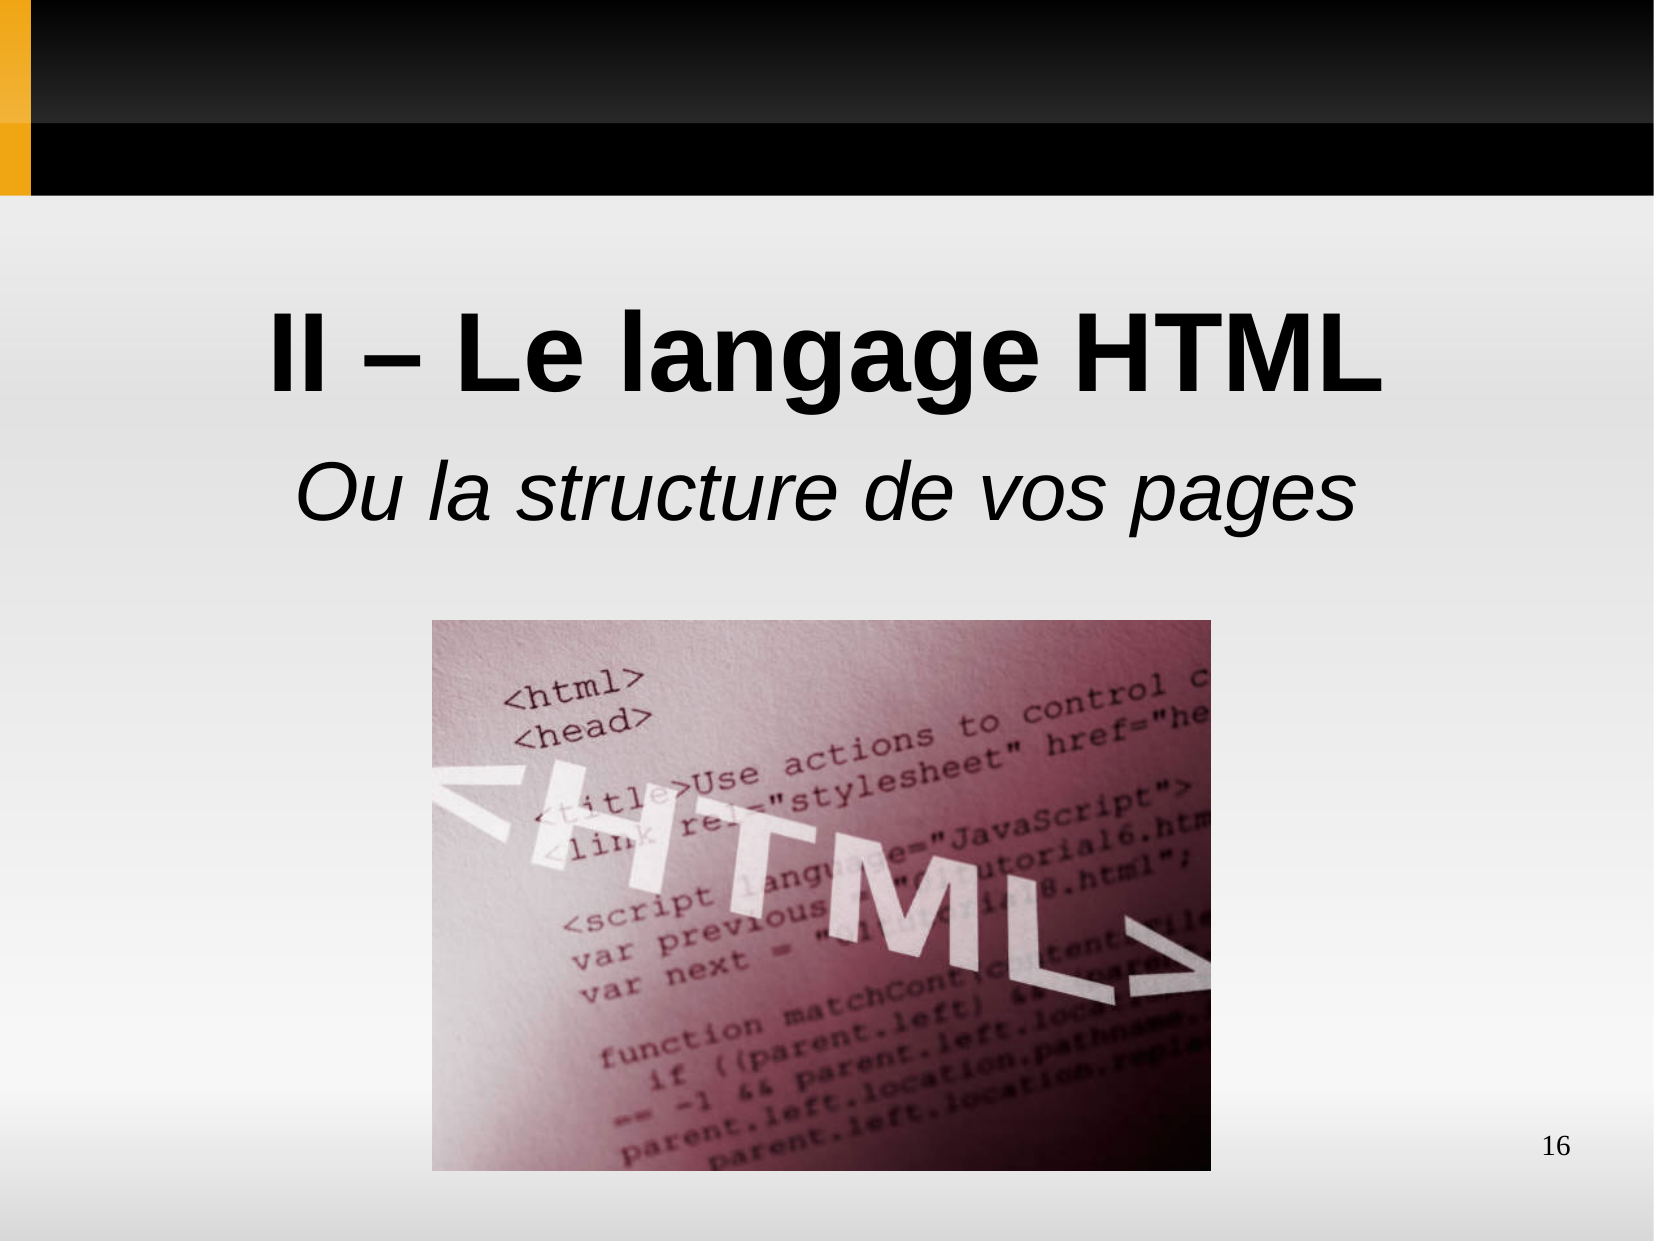

#
II – Le langage HTML
Ou la structure de vos pages
16